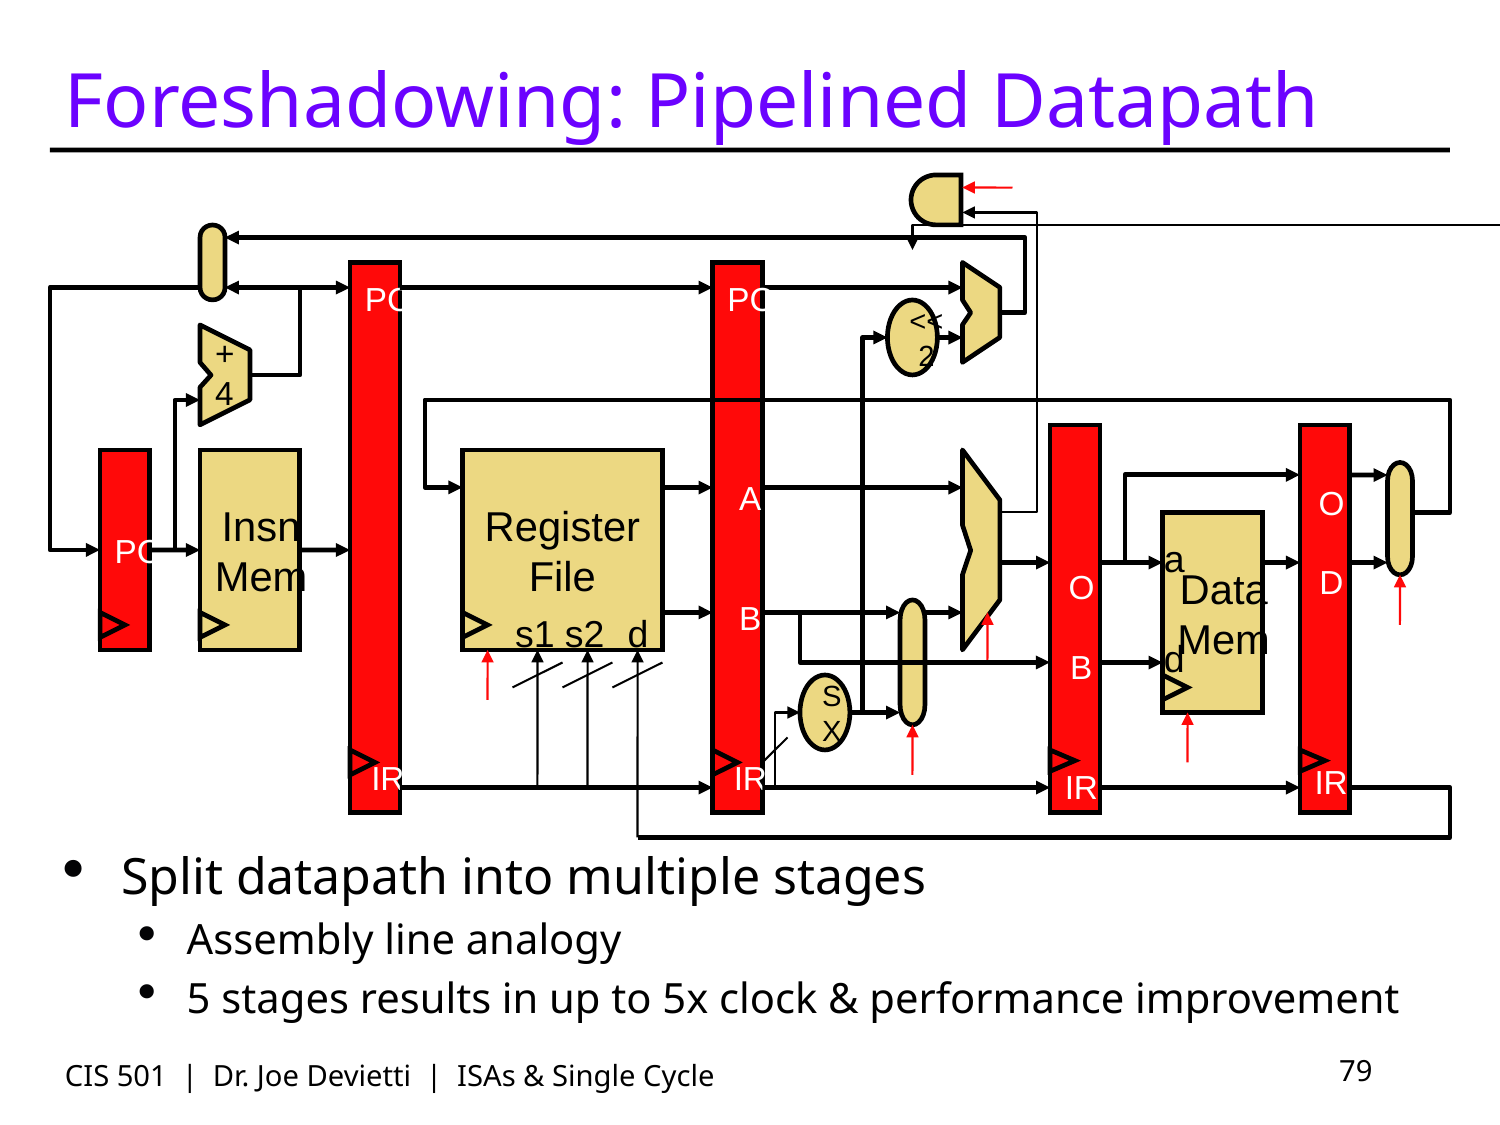

Foreshadowing: Pipelined Datapath
PC
IR
PC
A
B
IR
<<
2
+
4
O
B
IR
O
D
IR
PC
Insn
Mem
Register
File
Data
Mem
a
s1
s2
d
d
S
X
Split datapath into multiple stages
Assembly line analogy
5 stages results in up to 5x clock & performance improvement
CIS 501 | Dr. Joe Devietti | ISAs & Single Cycle